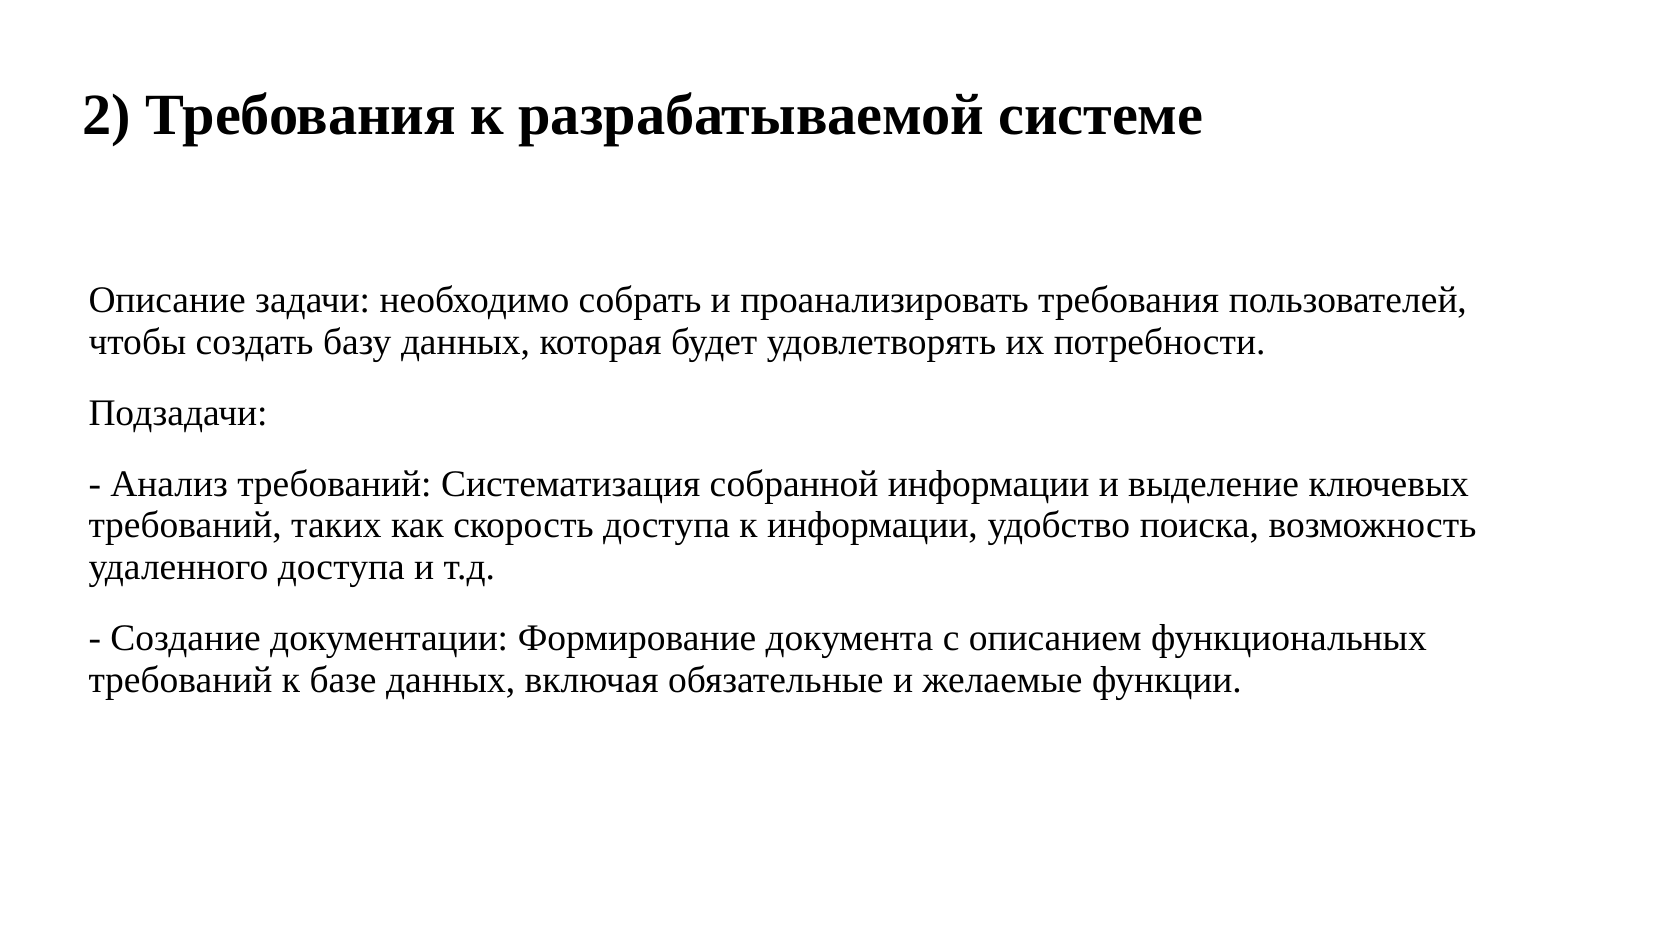

# 2) Требования к разрабатываемой системе
Описание задачи: необходимо собрать и проанализировать требования пользователей, чтобы создать базу данных, которая будет удовлетворять их потребности.
Подзадачи:
- Анализ требований: Систематизация собранной информации и выделение ключевых требований, таких как скорость доступа к информации, удобство поиска, возможность удаленного доступа и т.д.
- Создание документации: Формирование документа с описанием функциональных требований к базе данных, включая обязательные и желаемые функции.